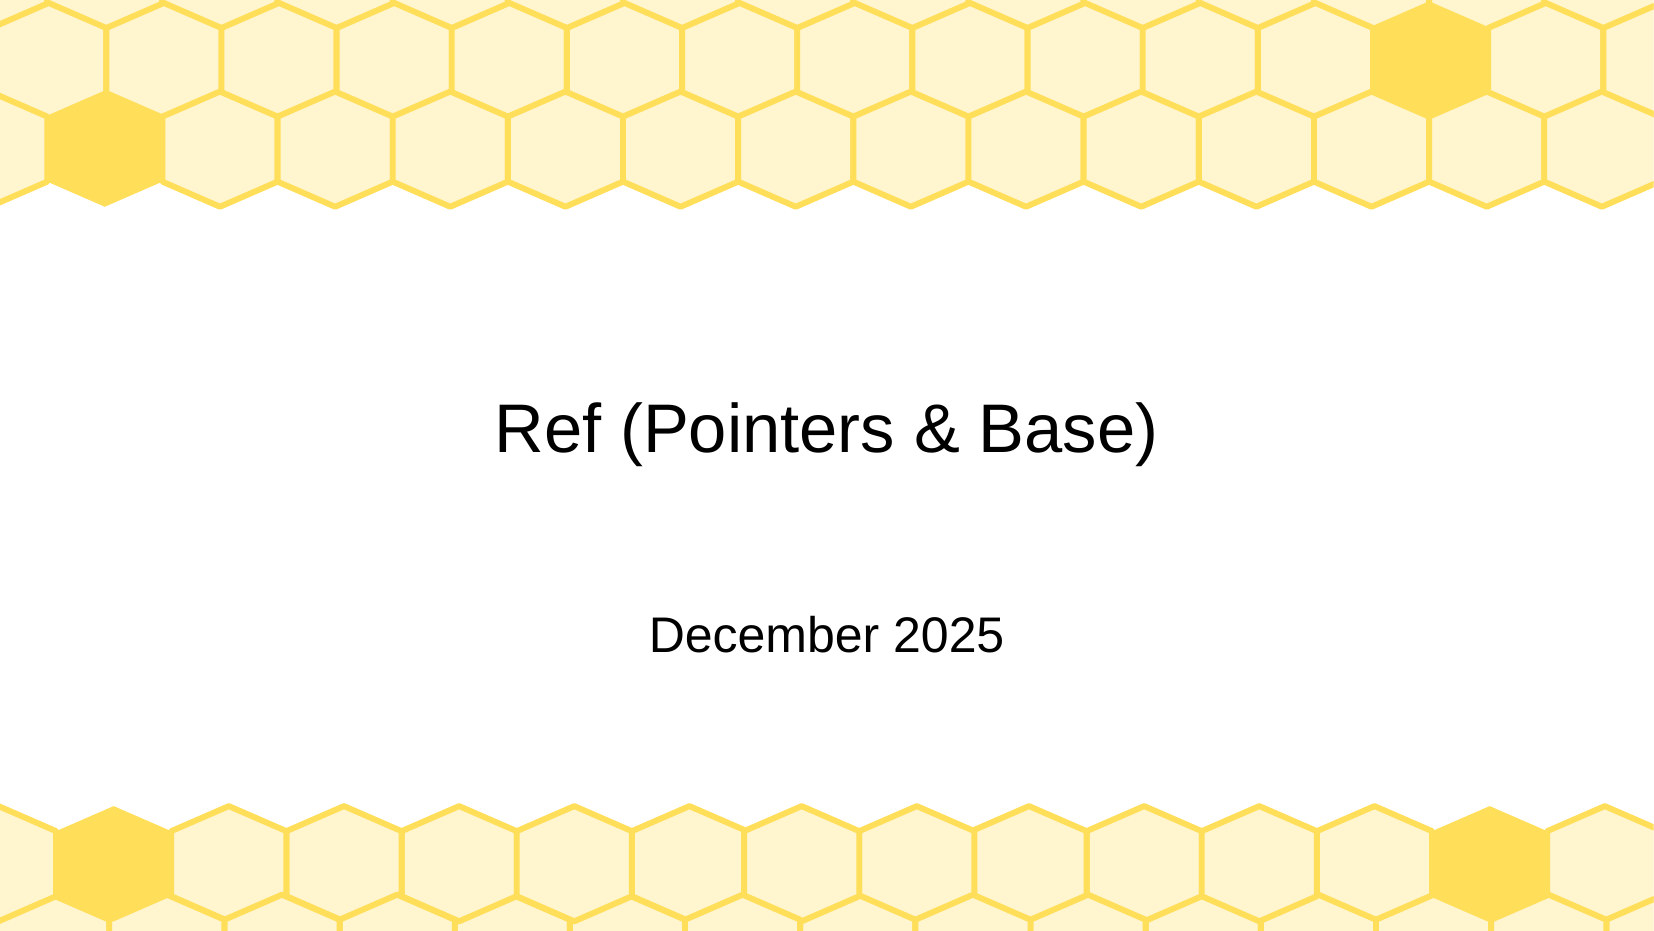

# Ref (Pointers & Base)
December 2025